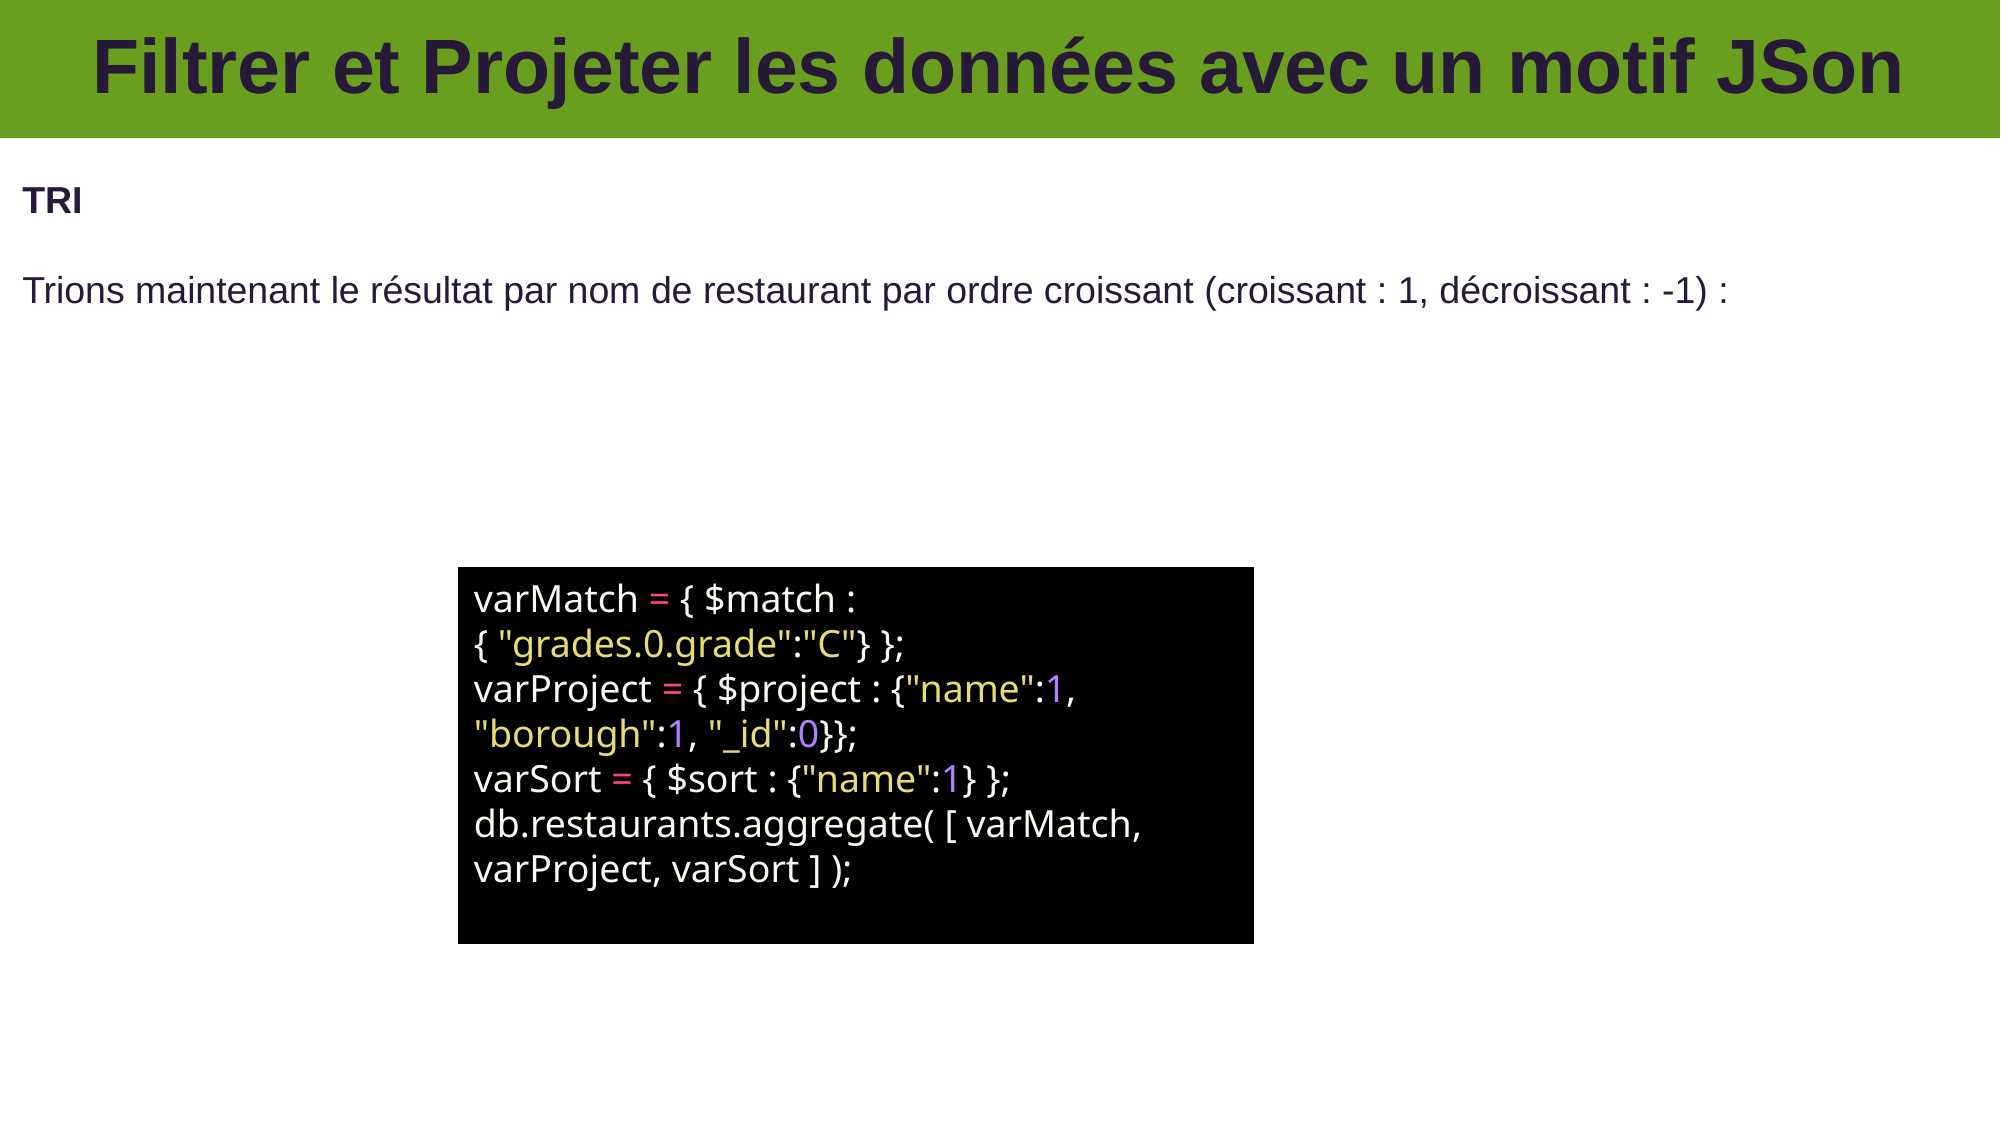

Filtrer et Projeter les données avec un motif JSon
TRI
Trions maintenant le résultat par nom de restaurant par ordre croissant (croissant : 1, décroissant : -1) :
varMatch = { $match : { "grades.0.grade":"C"} };
varProject = { $project : {"name":1, "borough":1, "_id":0}};
varSort = { $sort : {"name":1} };
db.restaurants.aggregate( [ varMatch, varProject, varSort ] );